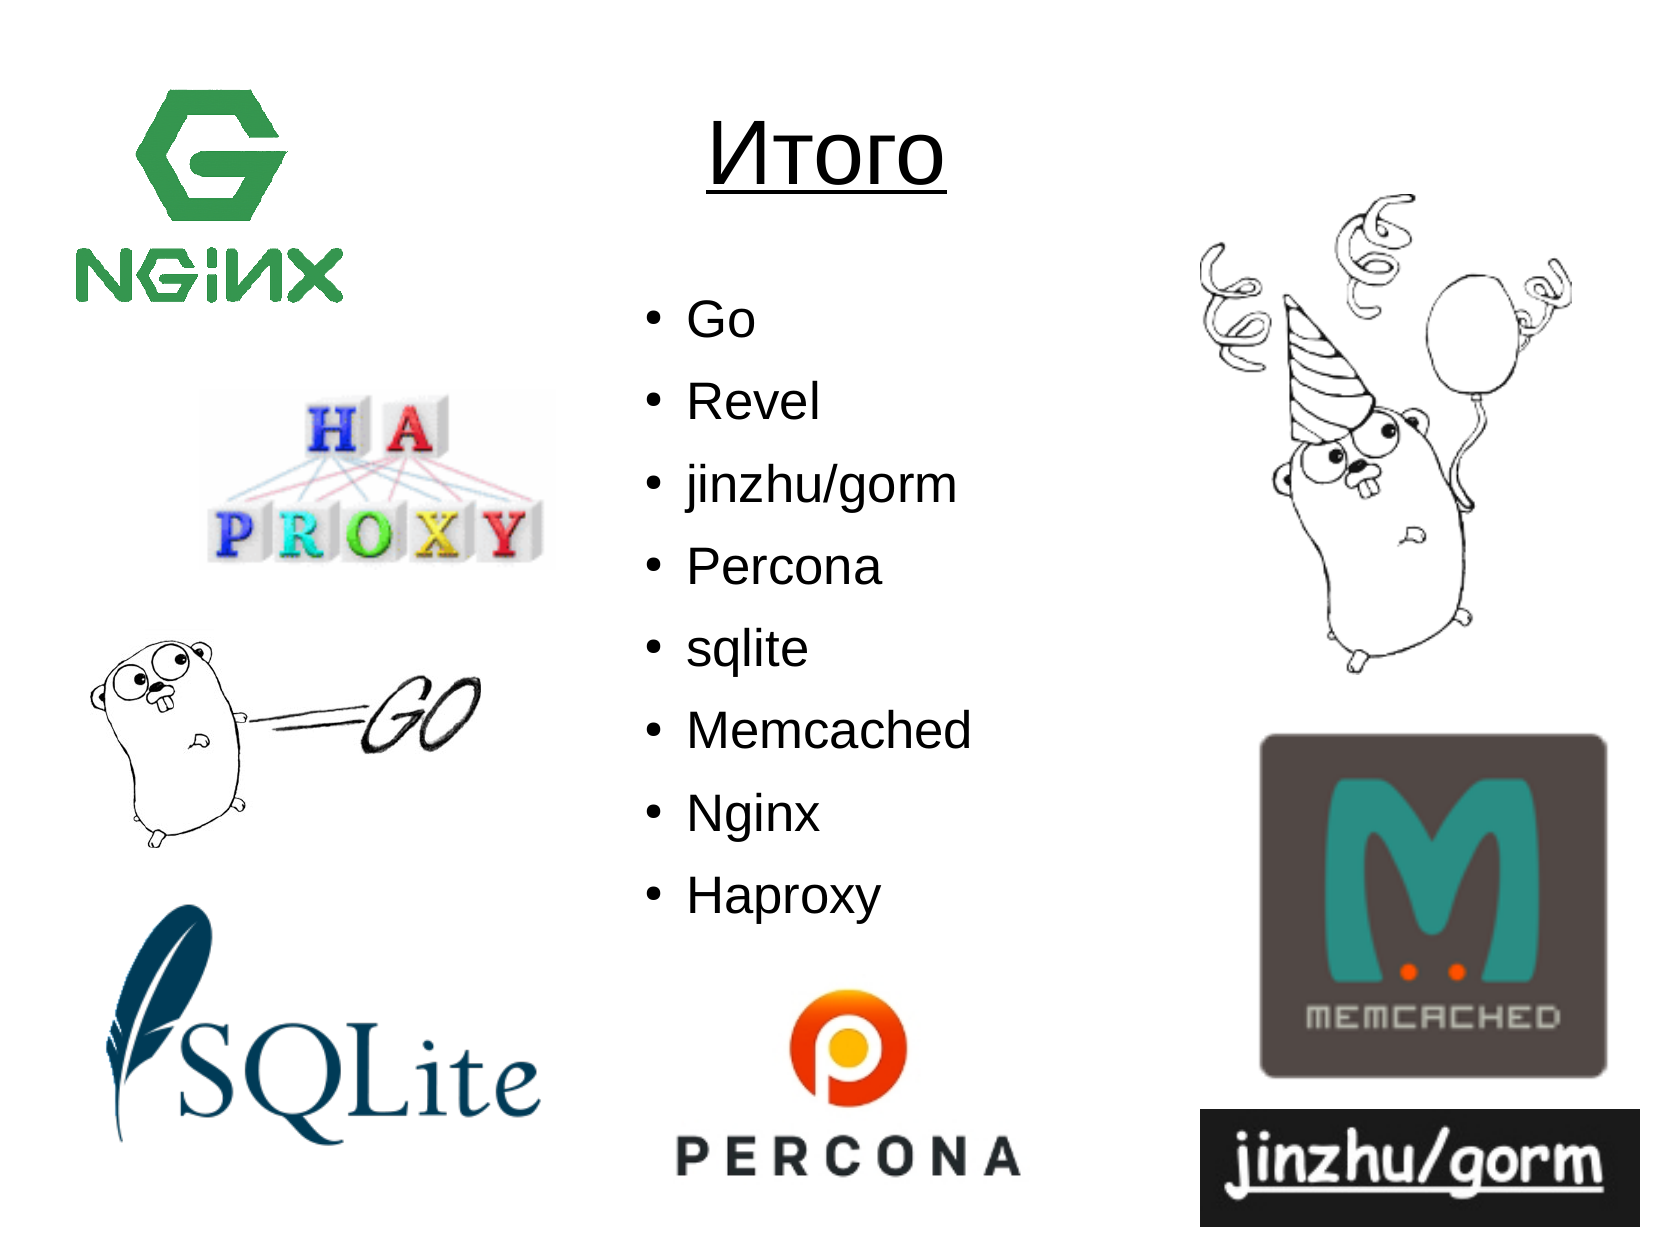

# Итого
Go
Revel
jinzhu/gorm
Percona
sqlite
Memcached
Nginx
Haproxy